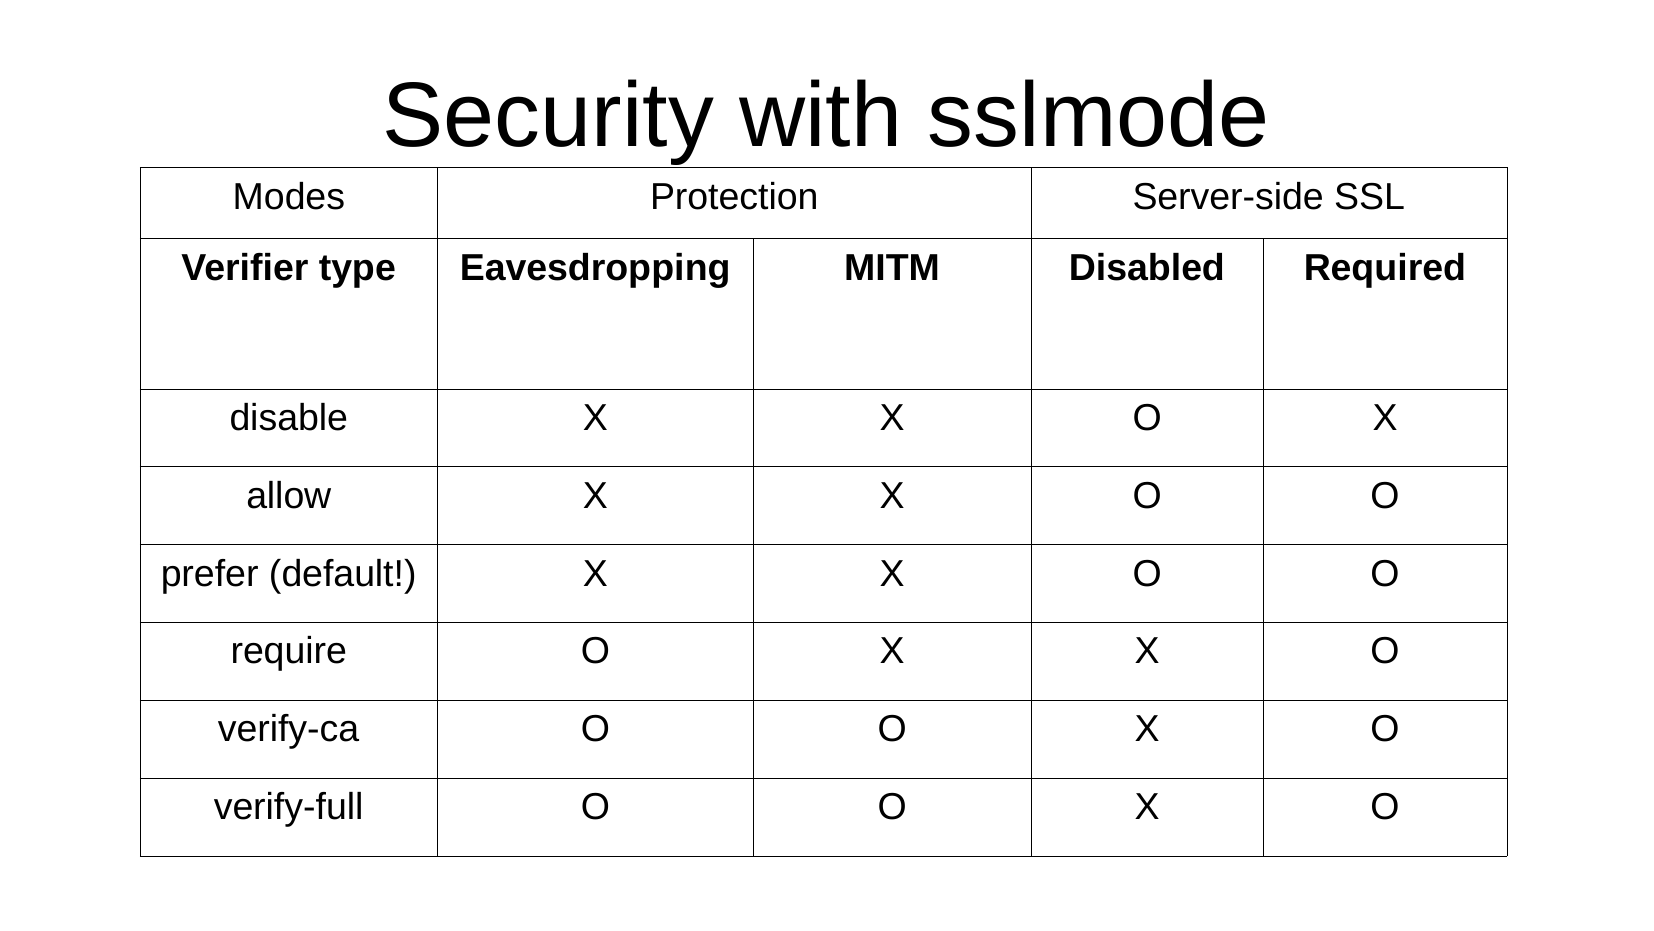

# Security with sslmode
| Modes | Protection | | Server-side SSL | |
| --- | --- | --- | --- | --- |
| Verifier type | Eavesdropping | MITM | Disabled | Required |
| disable | X | X | O | X |
| allow | X | X | O | O |
| prefer (default!) | X | X | O | O |
| require | O | X | X | O |
| verify-ca | O | O | X | O |
| verify-full | O | O | X | O |